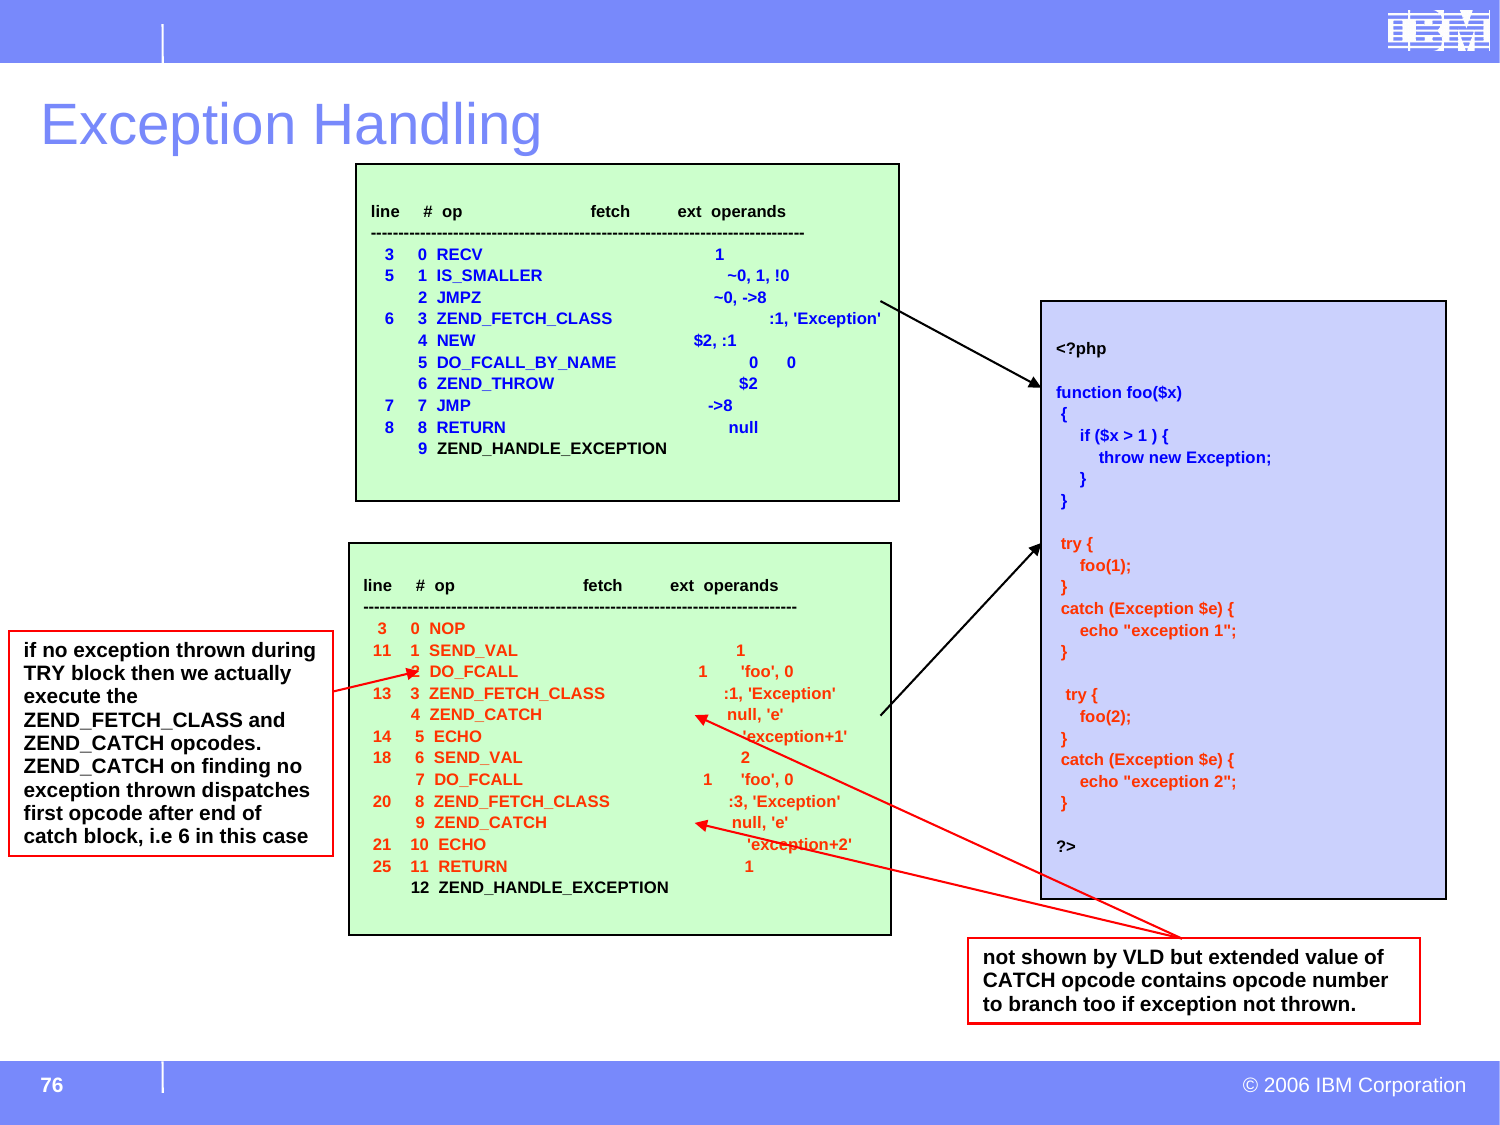

# Exception Handling
line # op fetch ext operands
-------------------------------------------------------------------------------
 3 0 RECV 1
 5 1 IS_SMALLER ~0, 1, !0
 2 JMPZ ~0, ->8
 6 3 ZEND_FETCH_CLASS :1, 'Exception'
 4 NEW $2, :1
 5 DO_FCALL_BY_NAME 0 0
 6 ZEND_THROW $2
 7 7 JMP ->8
 8 8 RETURN null
 9 ZEND_HANDLE_EXCEPTION
<?php
function foo($x)‏
 {
 if ($x > 1 ) {
 throw new Exception;
 }
 }
 try {
 foo(1);
 }
 catch (Exception $e) {
 echo "exception 1";
 }
 try {
 foo(2);
 }
 catch (Exception $e) {
 echo "exception 2";
 }
?>
line # op fetch ext operands
-------------------------------------------------------------------------------
 3 0 NOP
 11 1 SEND_VAL 1
 2 DO_FCALL 1 'foo', 0
 13 3 ZEND_FETCH_CLASS :1, 'Exception'
 4 ZEND_CATCH null, 'e'
 14 5 ECHO 'exception+1'
 18 6 SEND_VAL 2
 7 DO_FCALL 1 'foo', 0
 20 8 ZEND_FETCH_CLASS :3, 'Exception'
 9 ZEND_CATCH null, 'e'
 21 10 ECHO 'exception+2'
 25 11 RETURN 1
 12 ZEND_HANDLE_EXCEPTION
if no exception thrown during TRY block then we actually execute the ZEND_FETCH_CLASS and ZEND_CATCH opcodes. ZEND_CATCH on finding no exception thrown dispatches first opcode after end of catch block, i.e 6 in this case
not shown by VLD but extended value of CATCH opcode contains opcode number to branch too if exception not thrown.
76